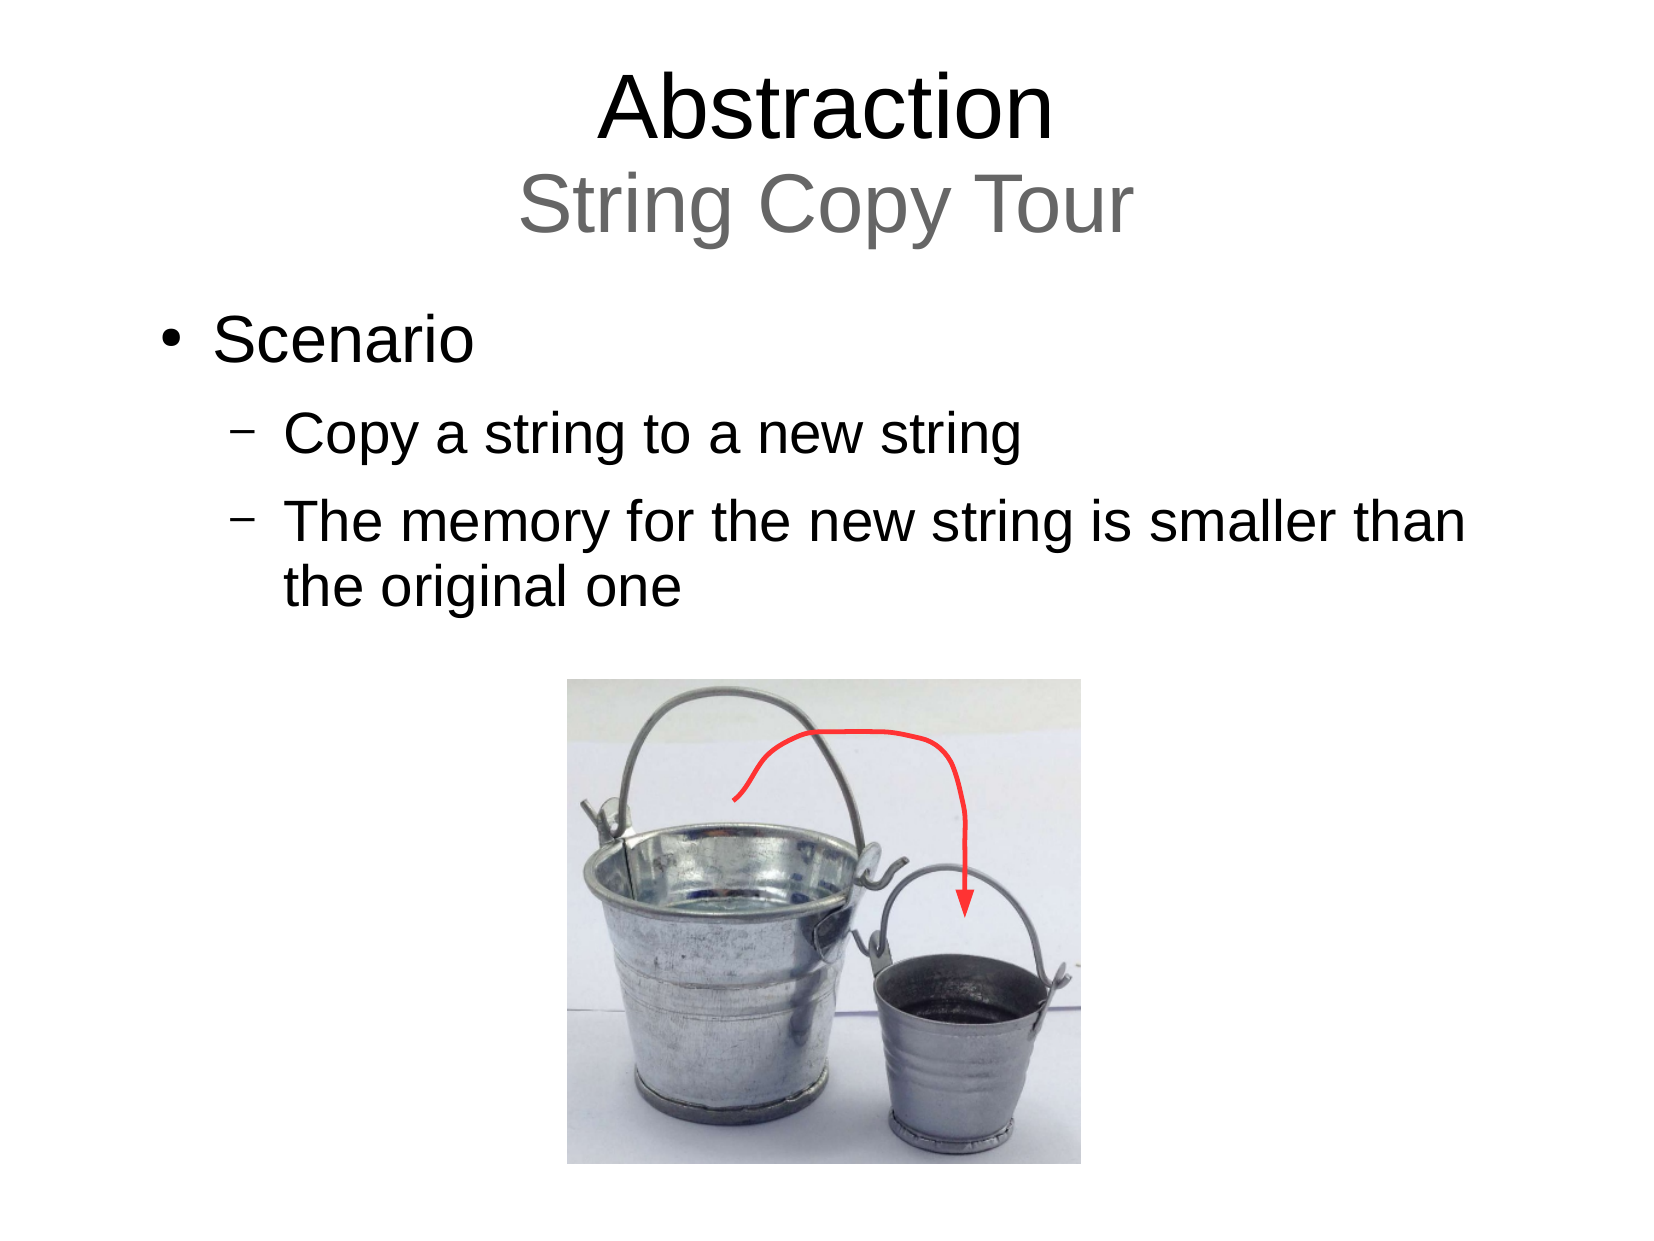

# Abstraction String Copy Tour
Scenario
Copy a string to a new string
The memory for the new string is smaller than the original one